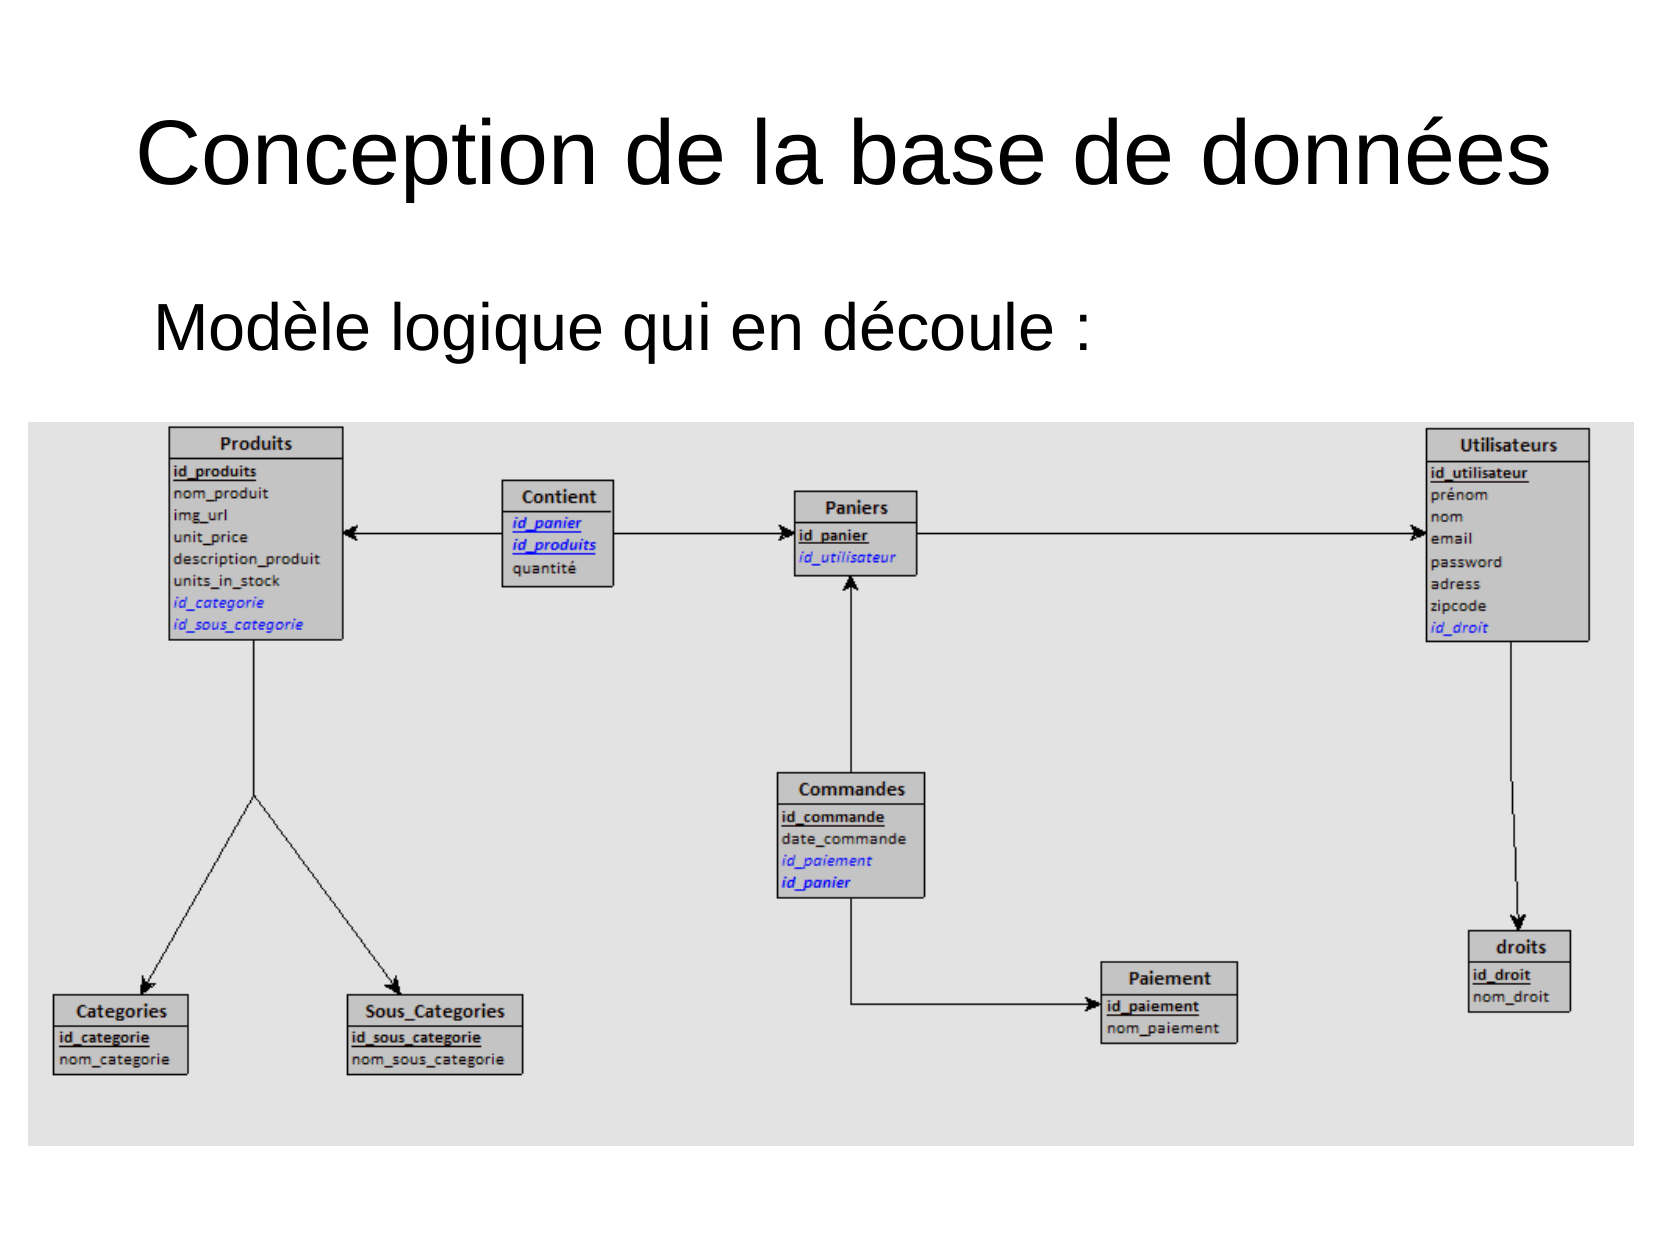

# Conception de la base de données
Modèle logique qui en découle :